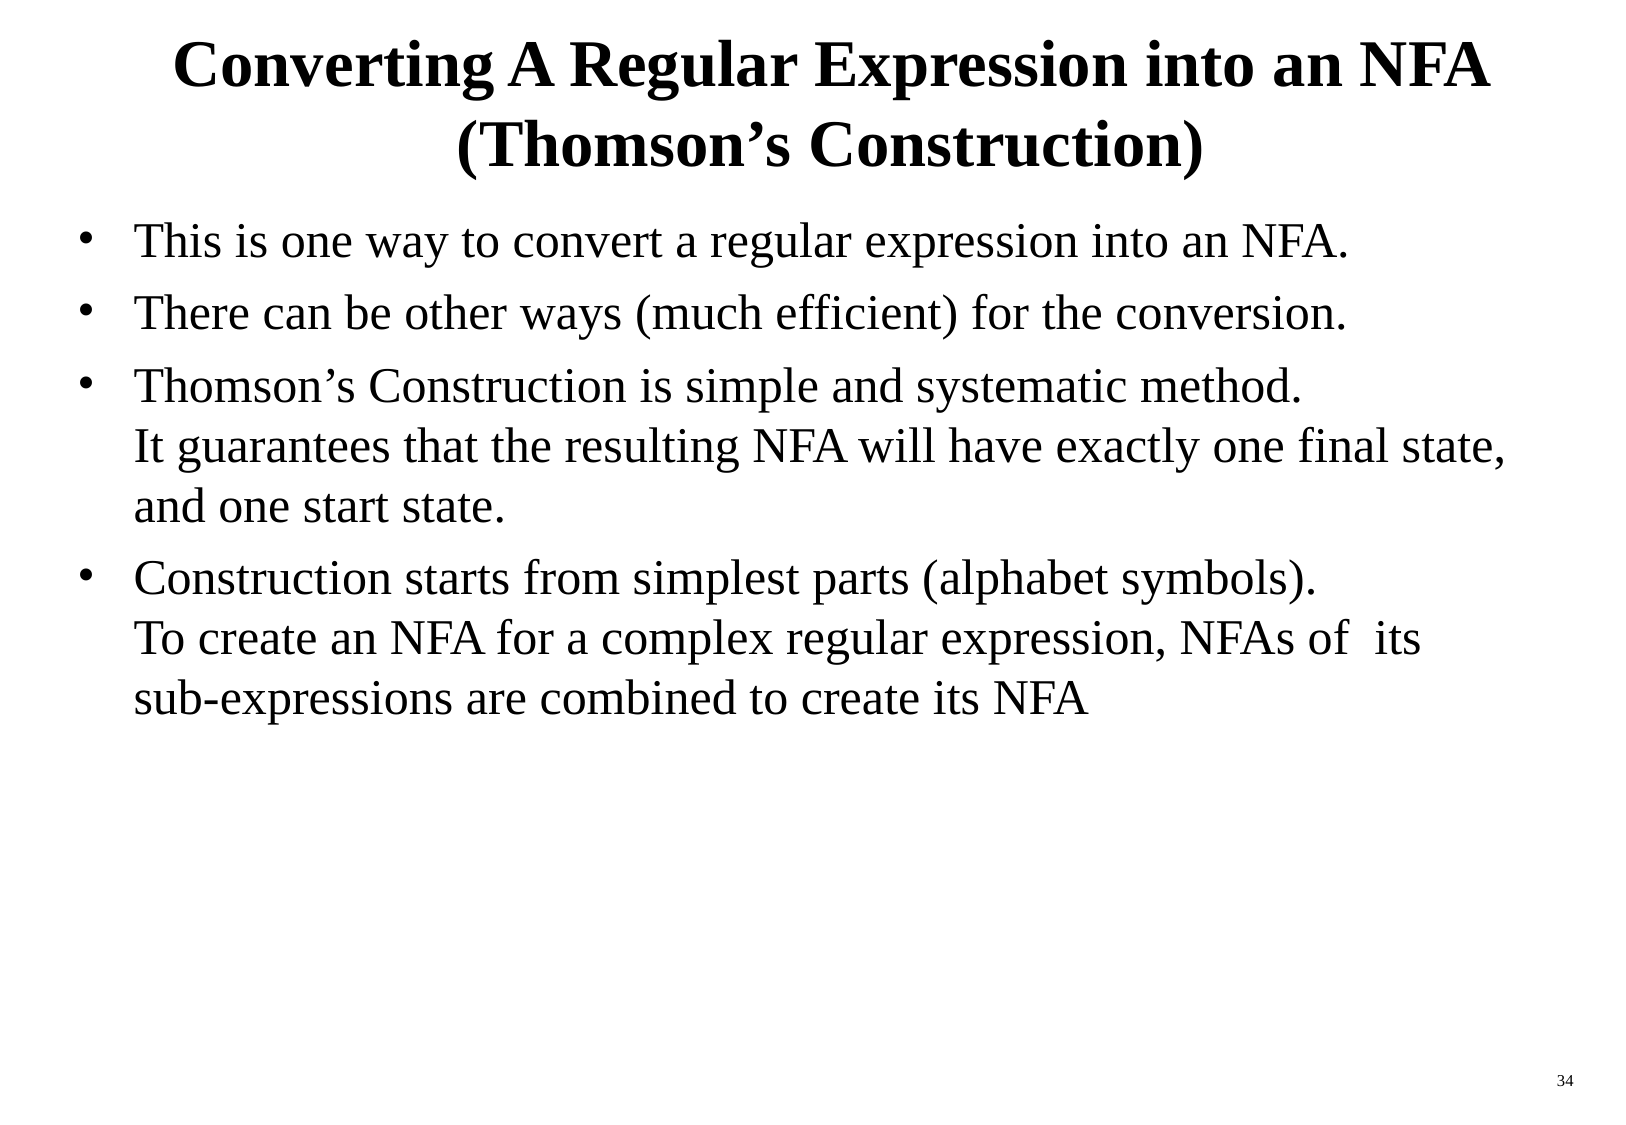

# Converting A Regular Expression into an NFA (Thomson’s Construction)
This is one way to convert a regular expression into an NFA.
There can be other ways (much efficient) for the conversion.
Thomson’s Construction is simple and systematic method. It guarantees that the resulting NFA will have exactly one final state, and one start state.
Construction starts from simplest parts (alphabet symbols). To create an NFA for a complex regular expression, NFAs of its sub-expressions are combined to create its NFA